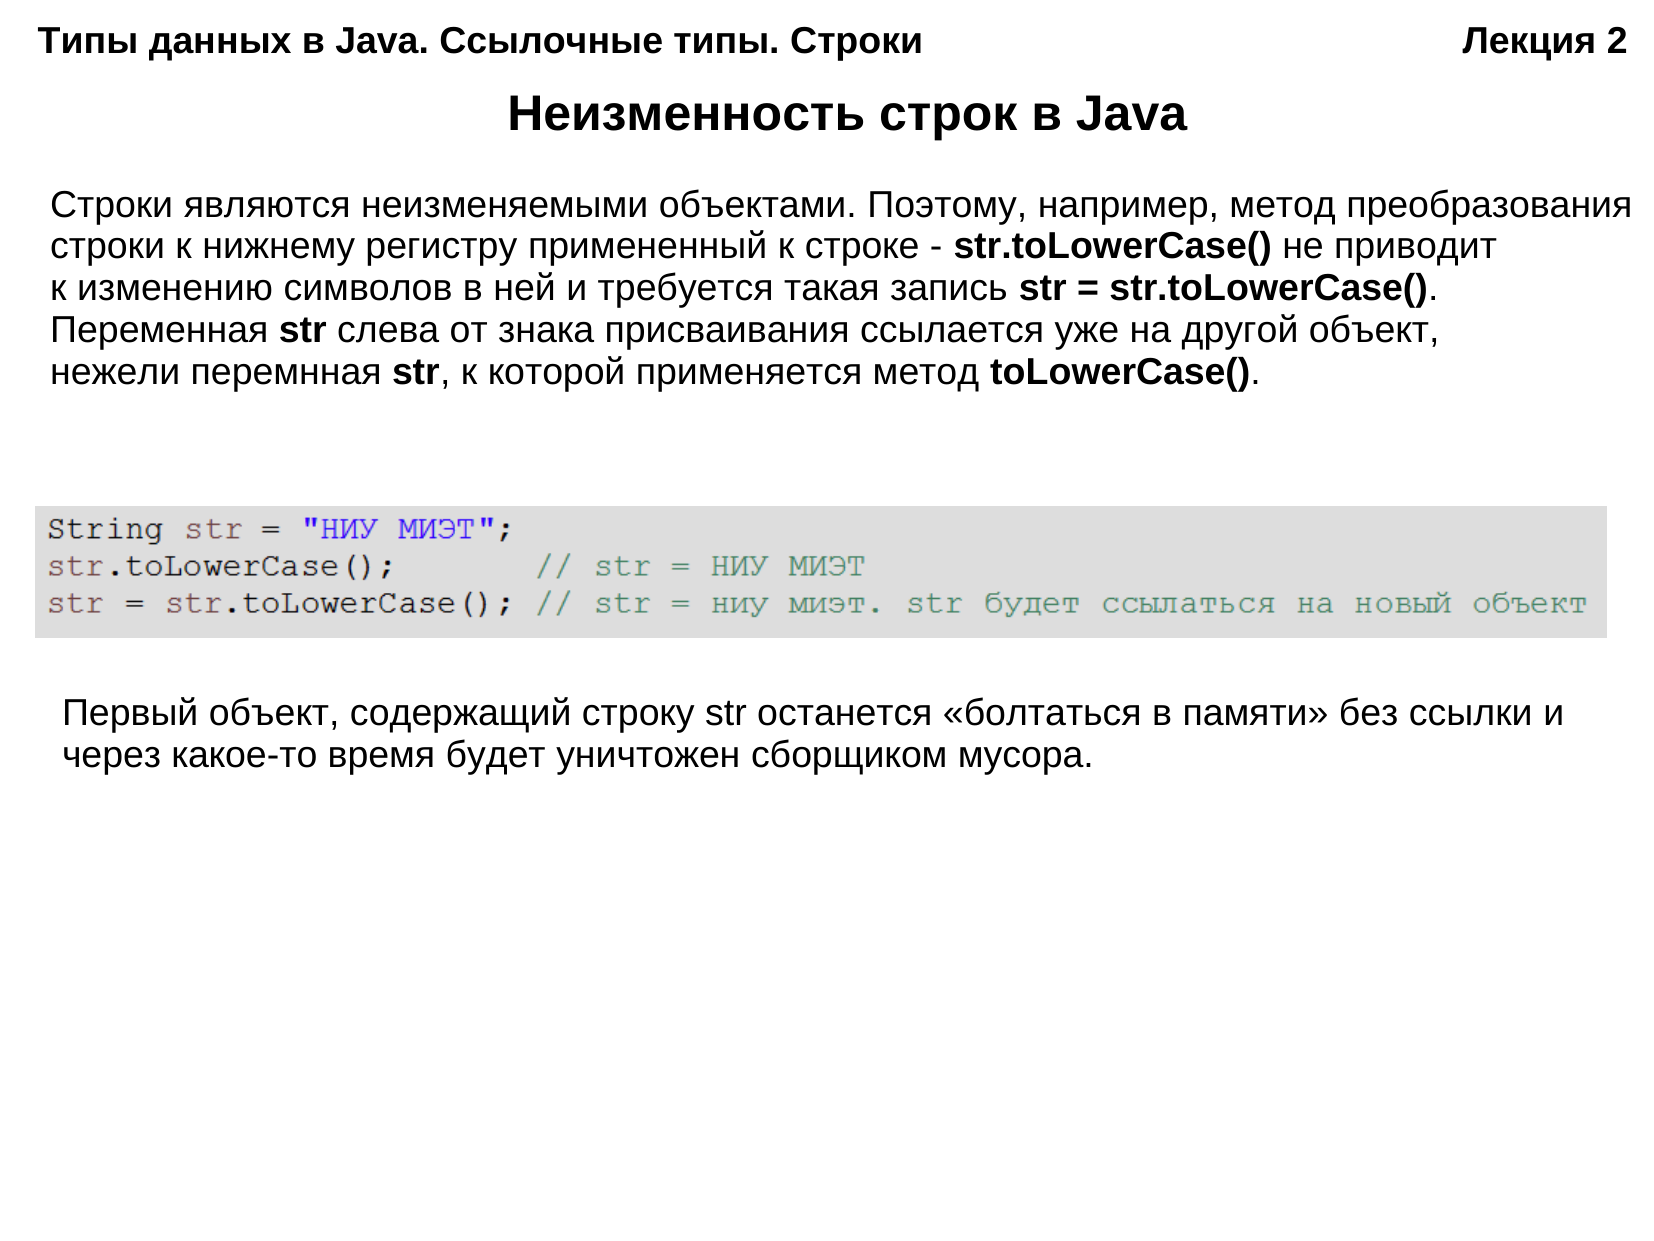

Типы данных в Java. Ссылочные типы. Строки					Лекция 2
Неизменность строк в Java
Строки являются неизменяемыми объектами. Поэтому, например, метод преобразования
строки к нижнему регистру примененный к строке - str.toLowerCase() не приводит
к изменению символов в ней и требуется такая запись str = str.toLowerCase().
Переменная str слева от знака присваивания ссылается уже на другой объект,
нежели перемнная str, к которой применяется метод toLowerCase().
Первый объект, содержащий строку str останется «болтаться в памяти» без ссылки и через какое-то время будет уничтожен сборщиком мусора.